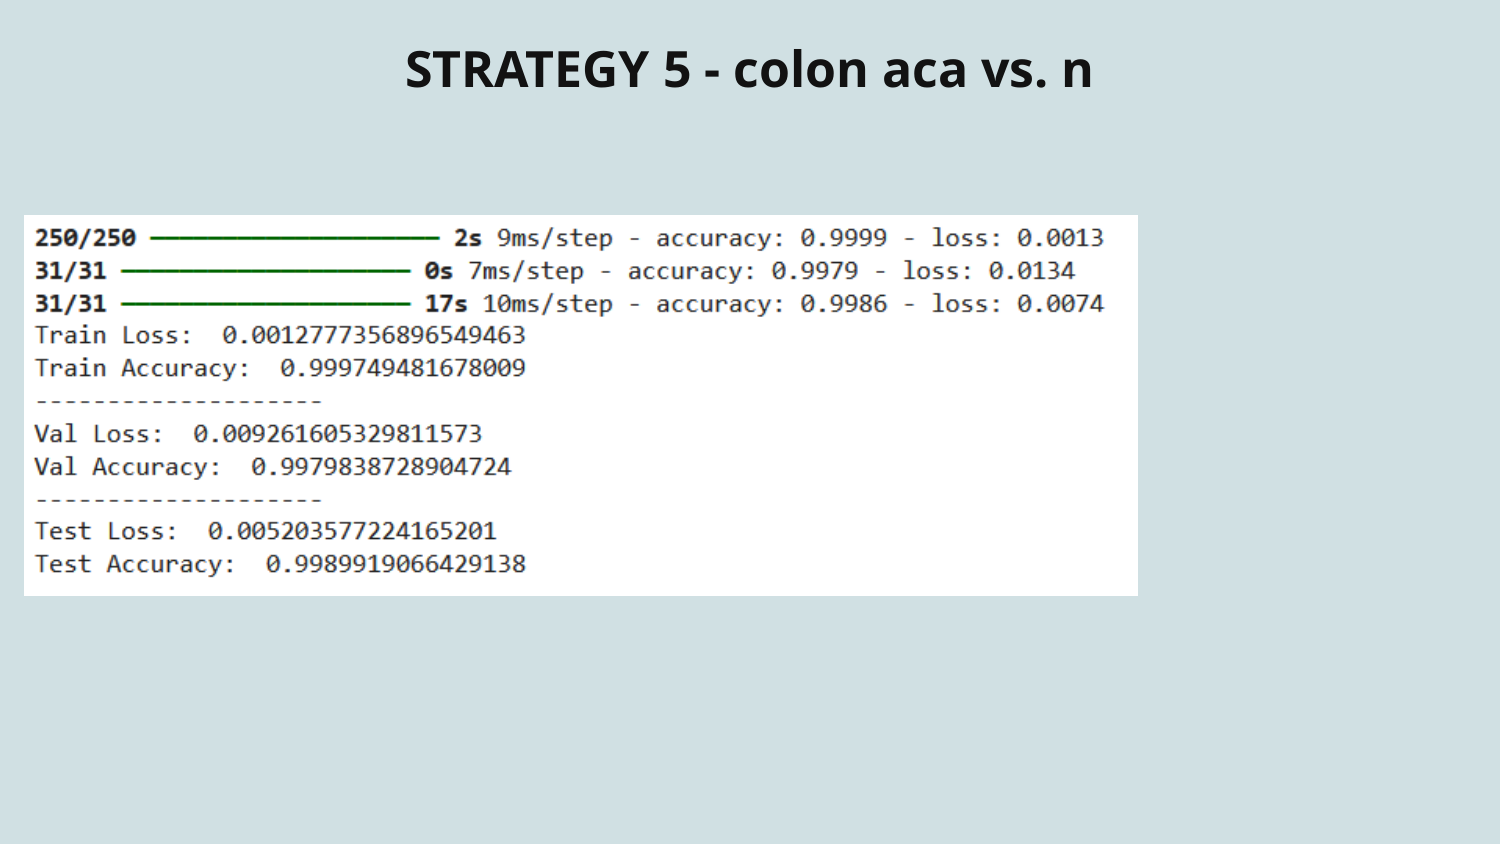

# STRATEGY 5 - colon aca vs. n